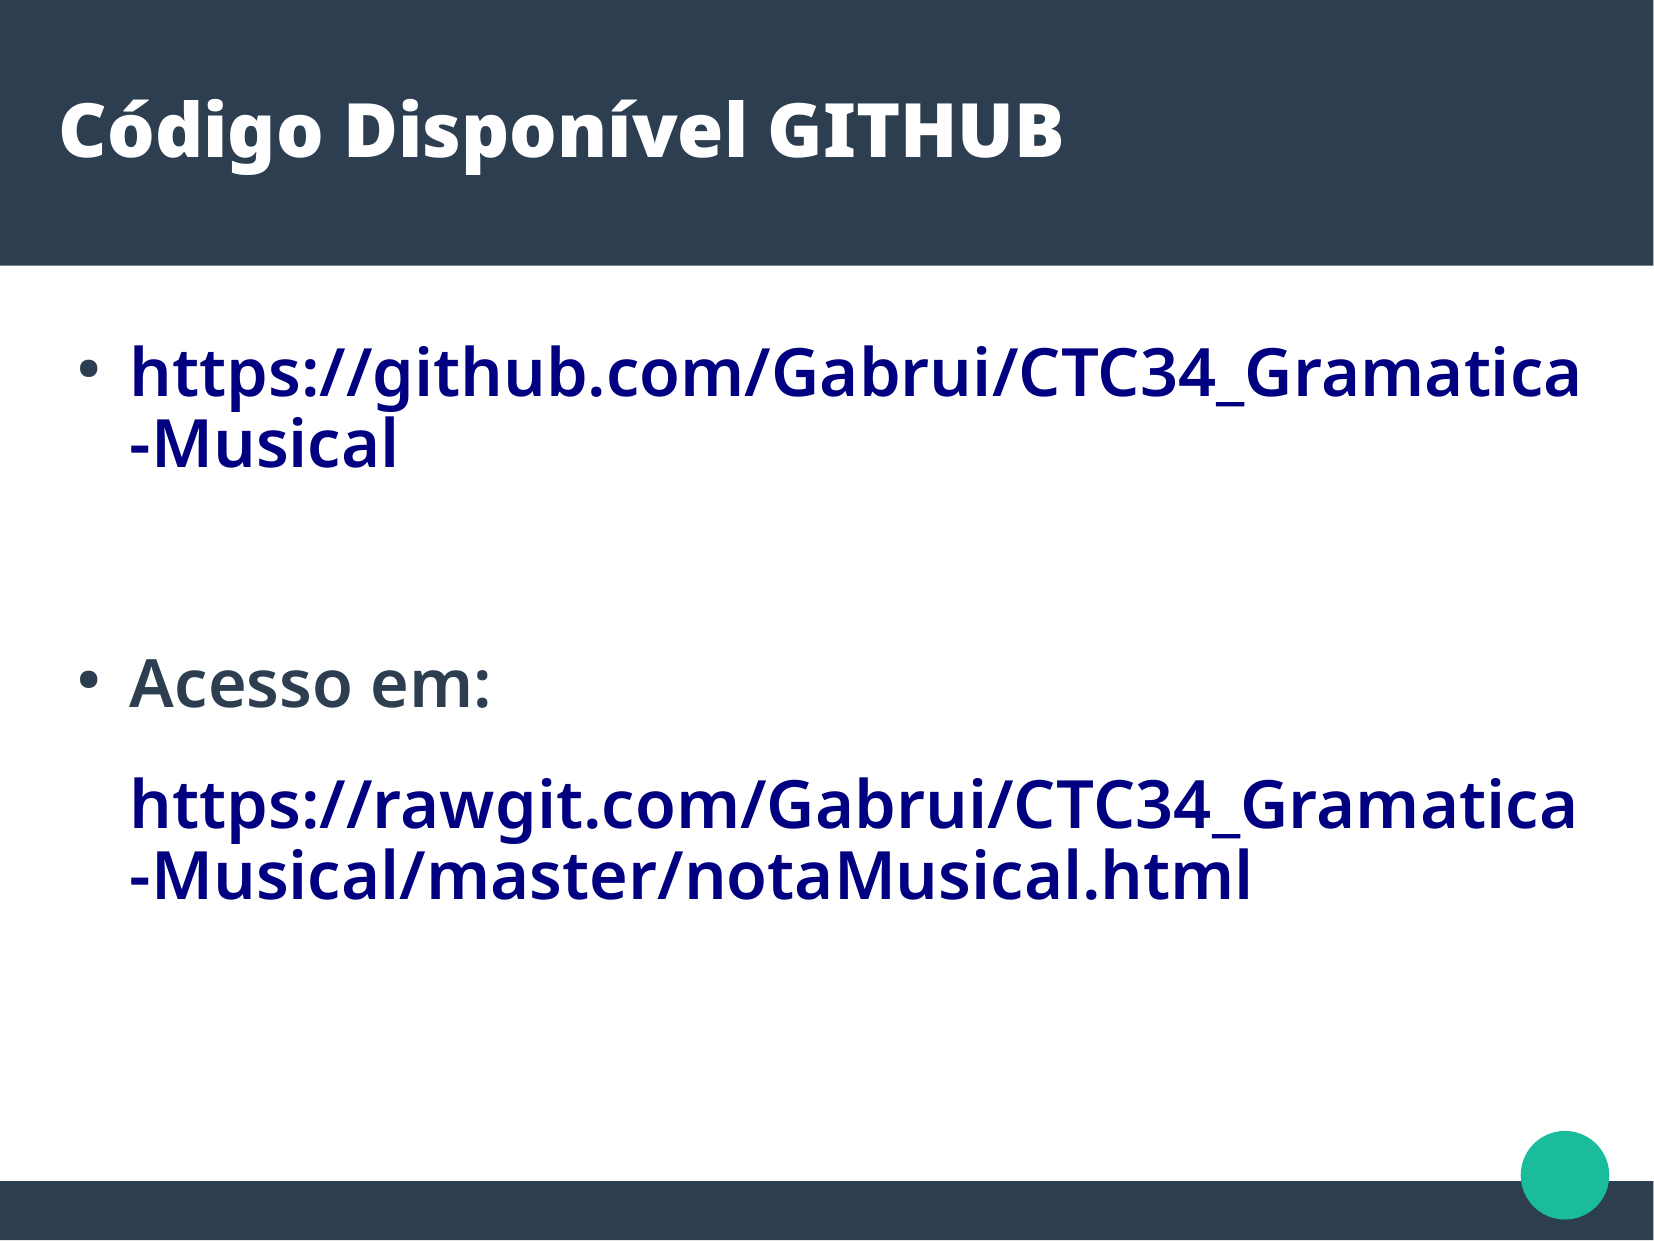

# Código Disponível GITHUB
https://github.com/Gabrui/CTC34_Gramatica-Musical
Acesso em:
https://rawgit.com/Gabrui/CTC34_Gramatica-Musical/master/notaMusical.html